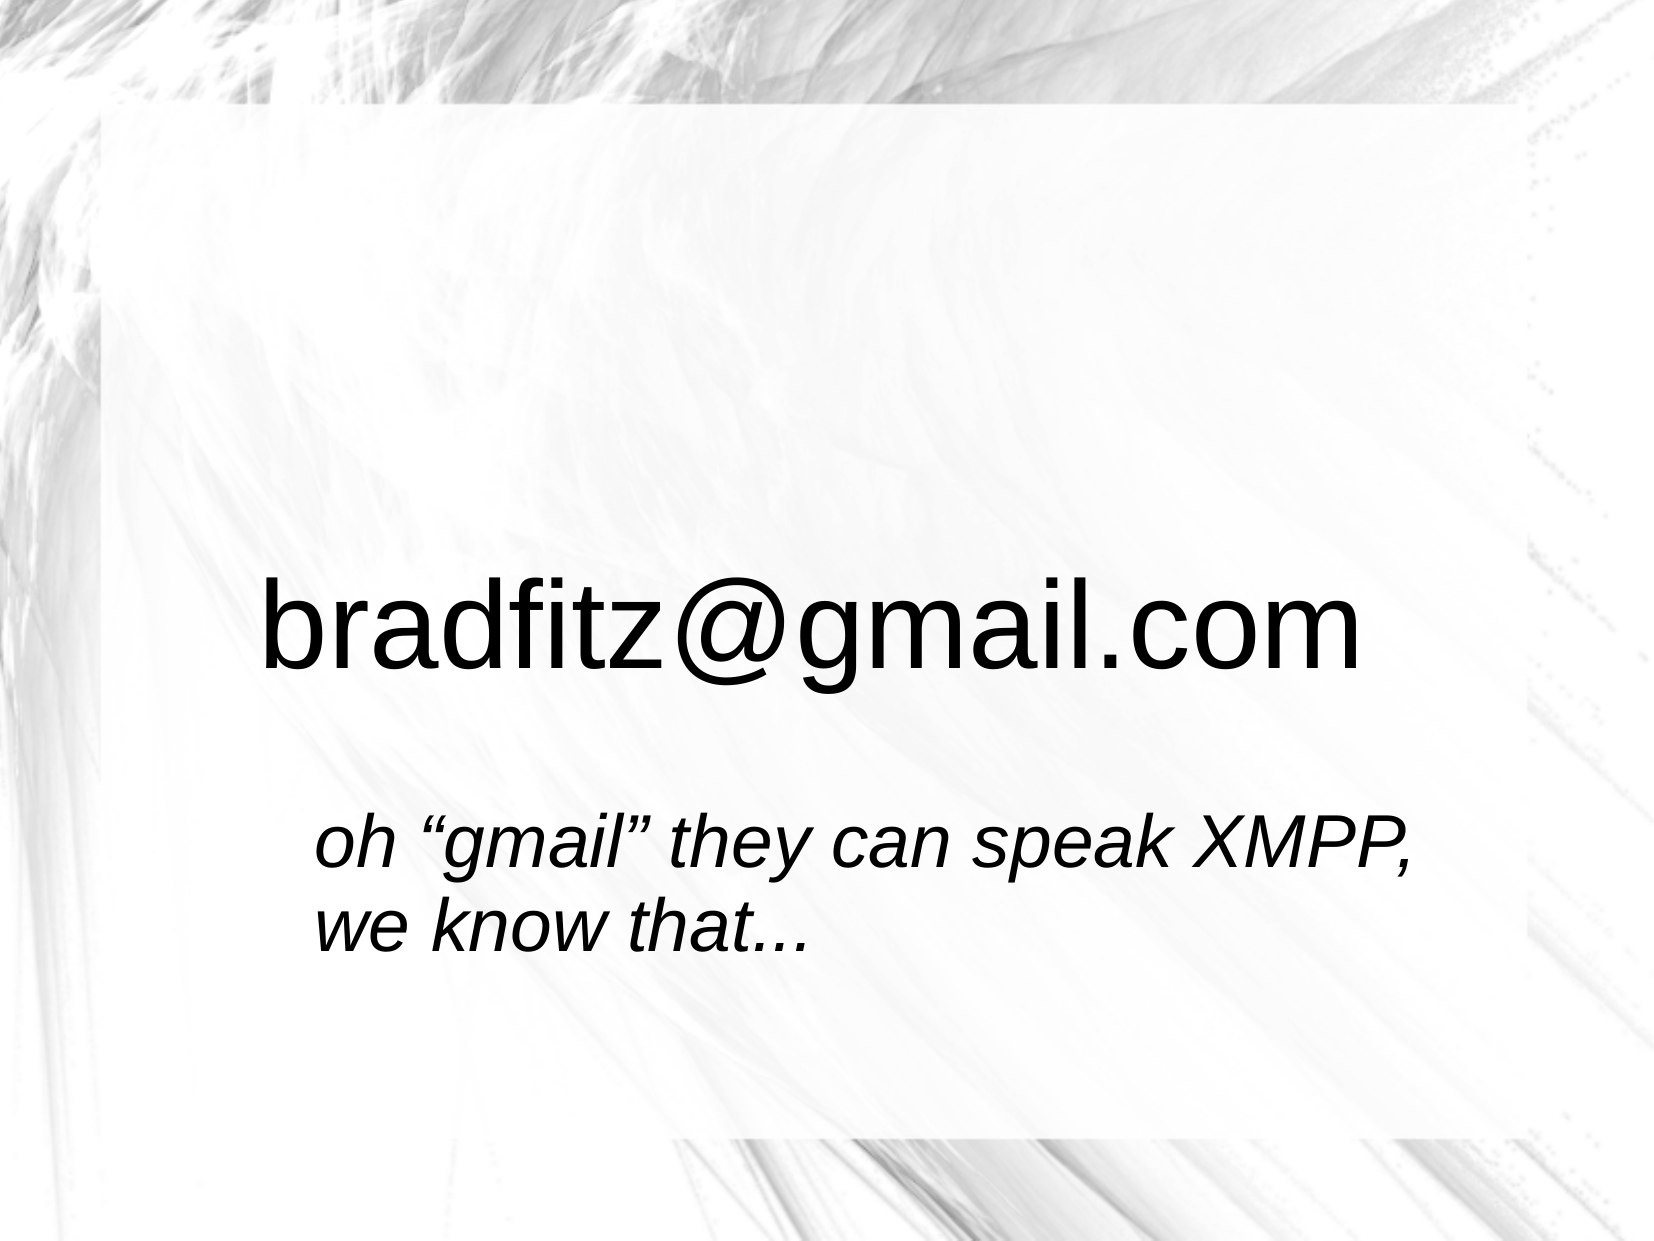

# bradfitz@gmail.com
oh “gmail” they can speak XMPP,
we know that...